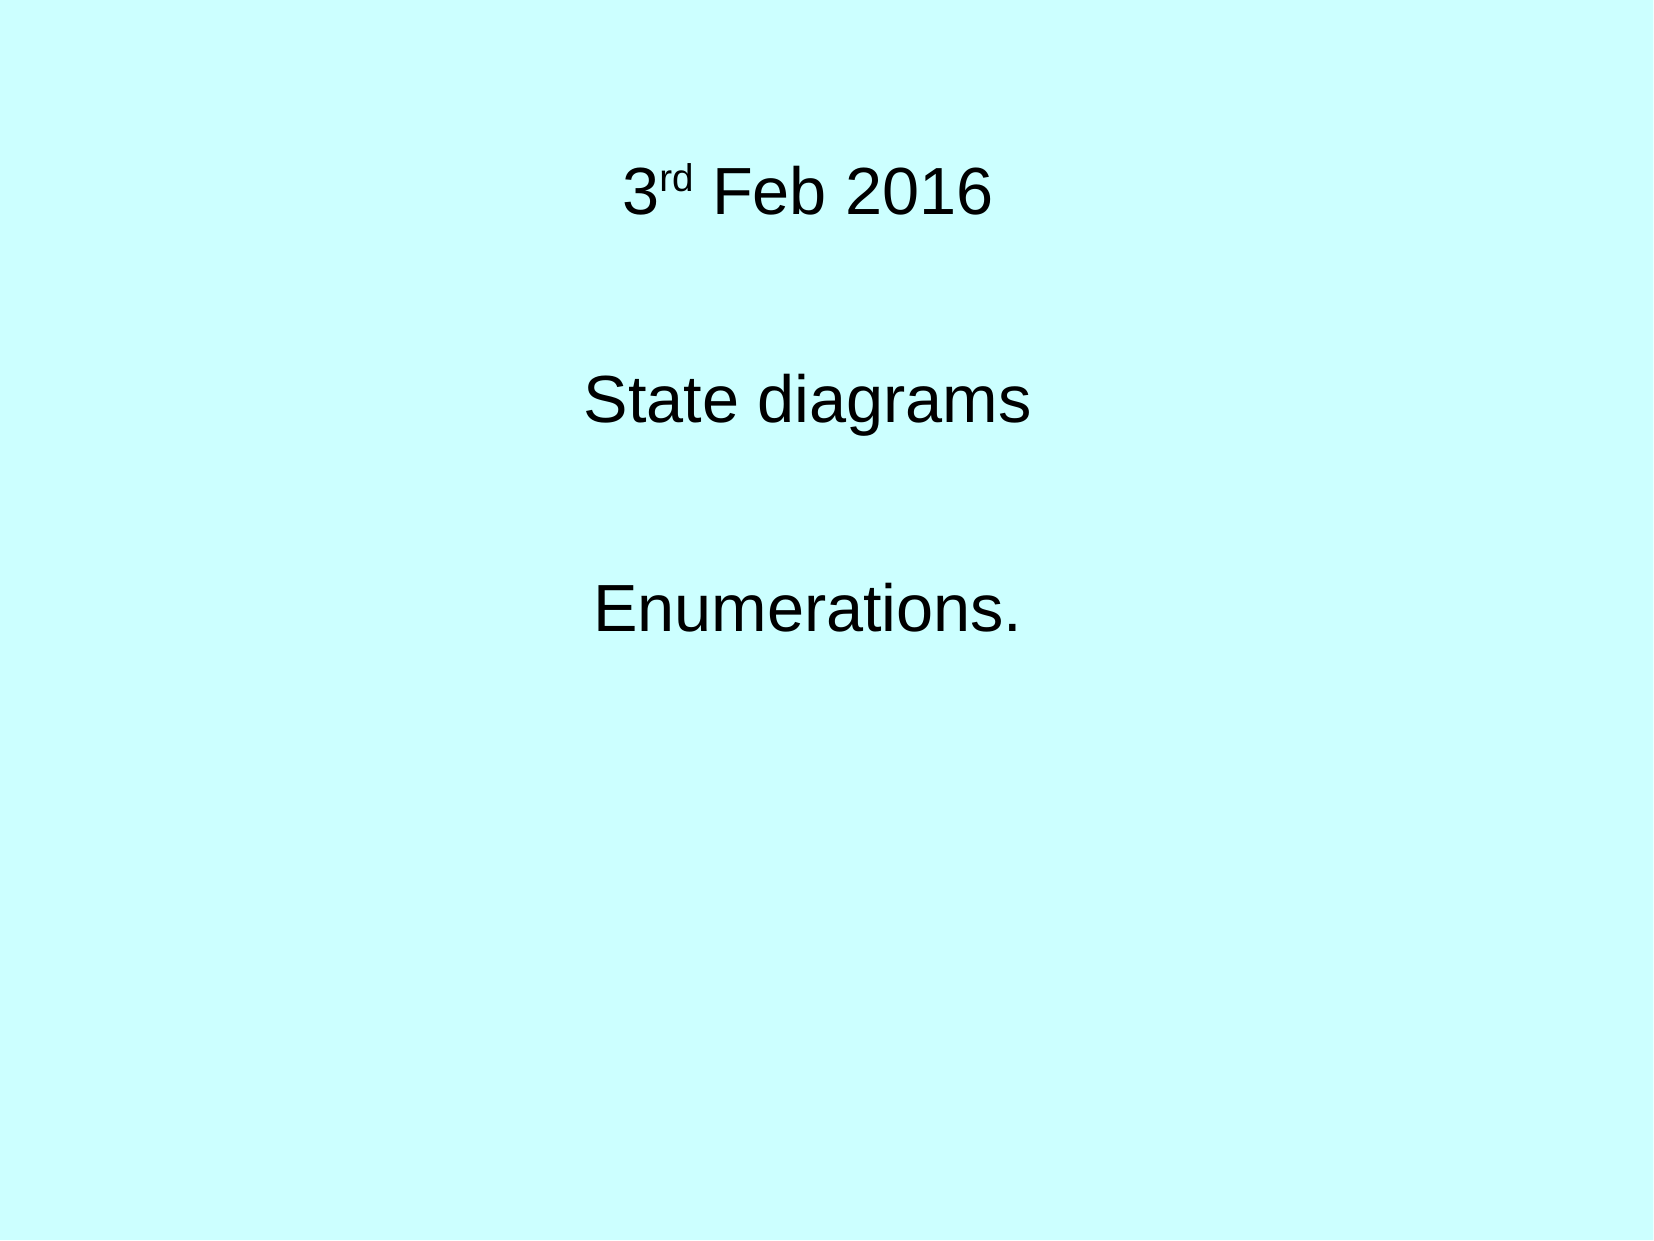

# 3rd Feb 2016
State diagrams
Enumerations.